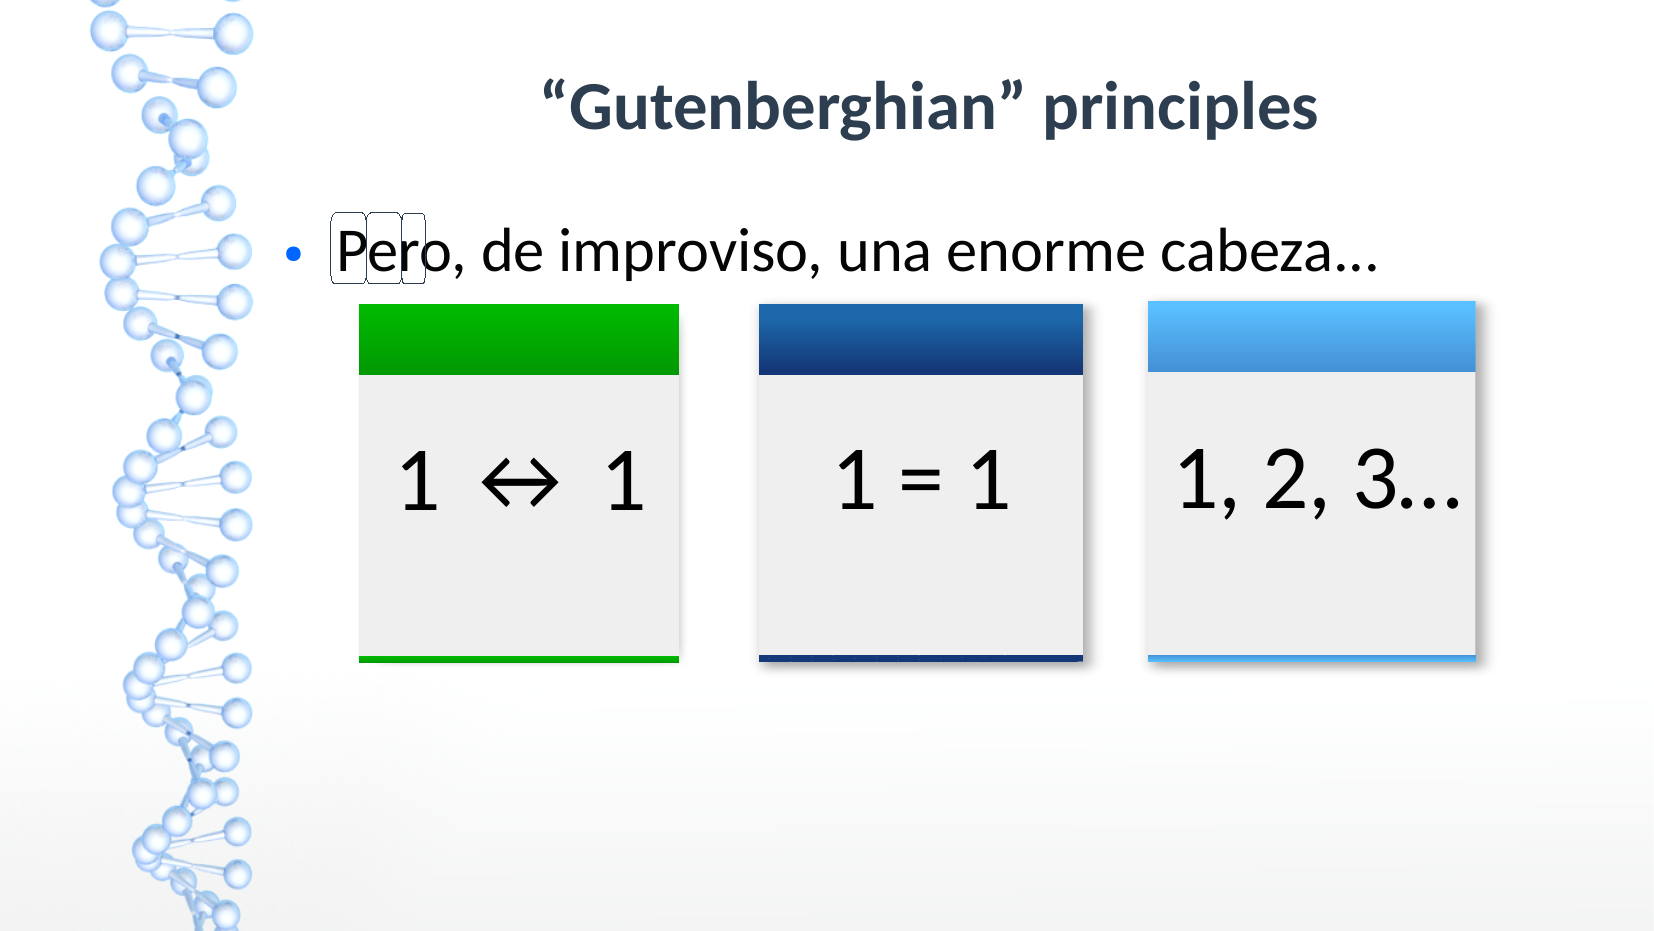

# “Gutenberghian” principles
Pero, de improviso, una enorme cabeza...
1, 2, 3…
1 = 1
1 ↔ 1